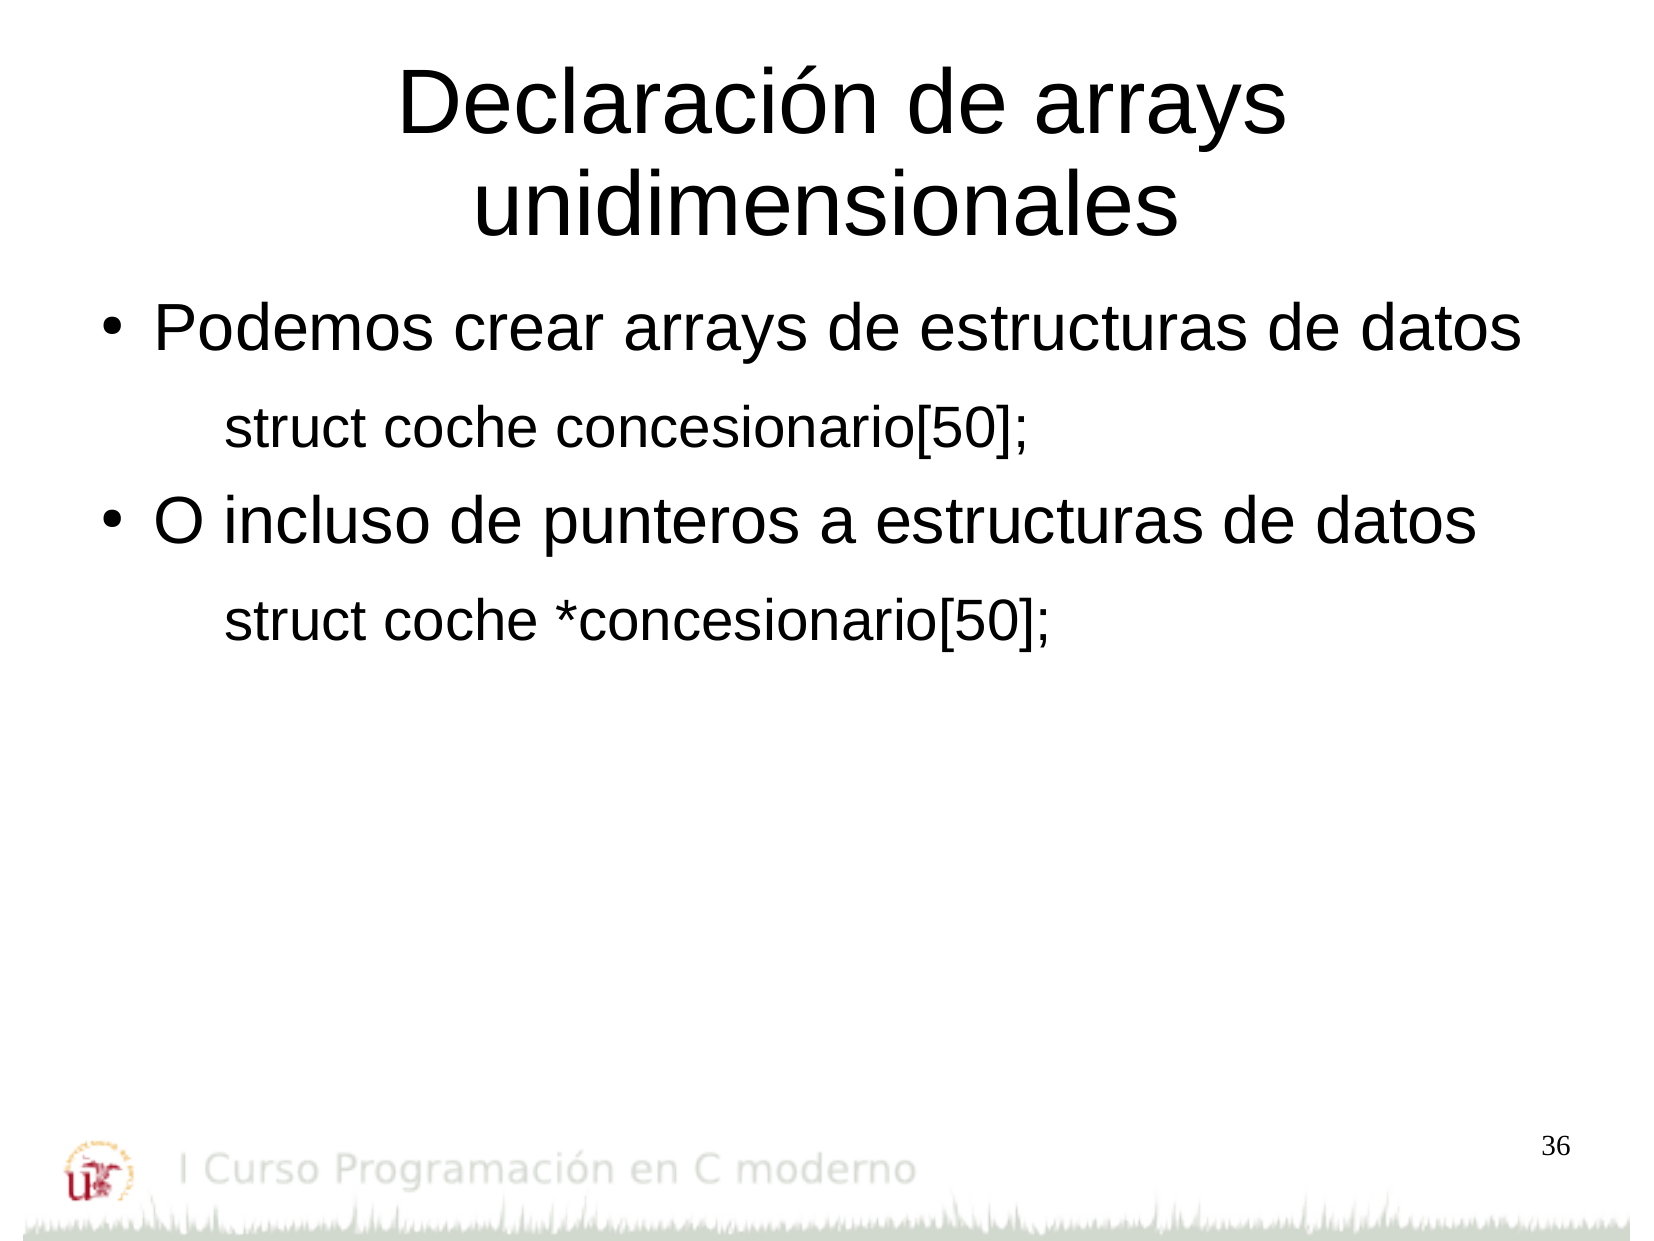

# Declaración de arrays unidimensionales
Podemos crear arrays de estructuras de datos
struct coche concesionario[50];
O incluso de punteros a estructuras de datos
struct coche *concesionario[50];
36